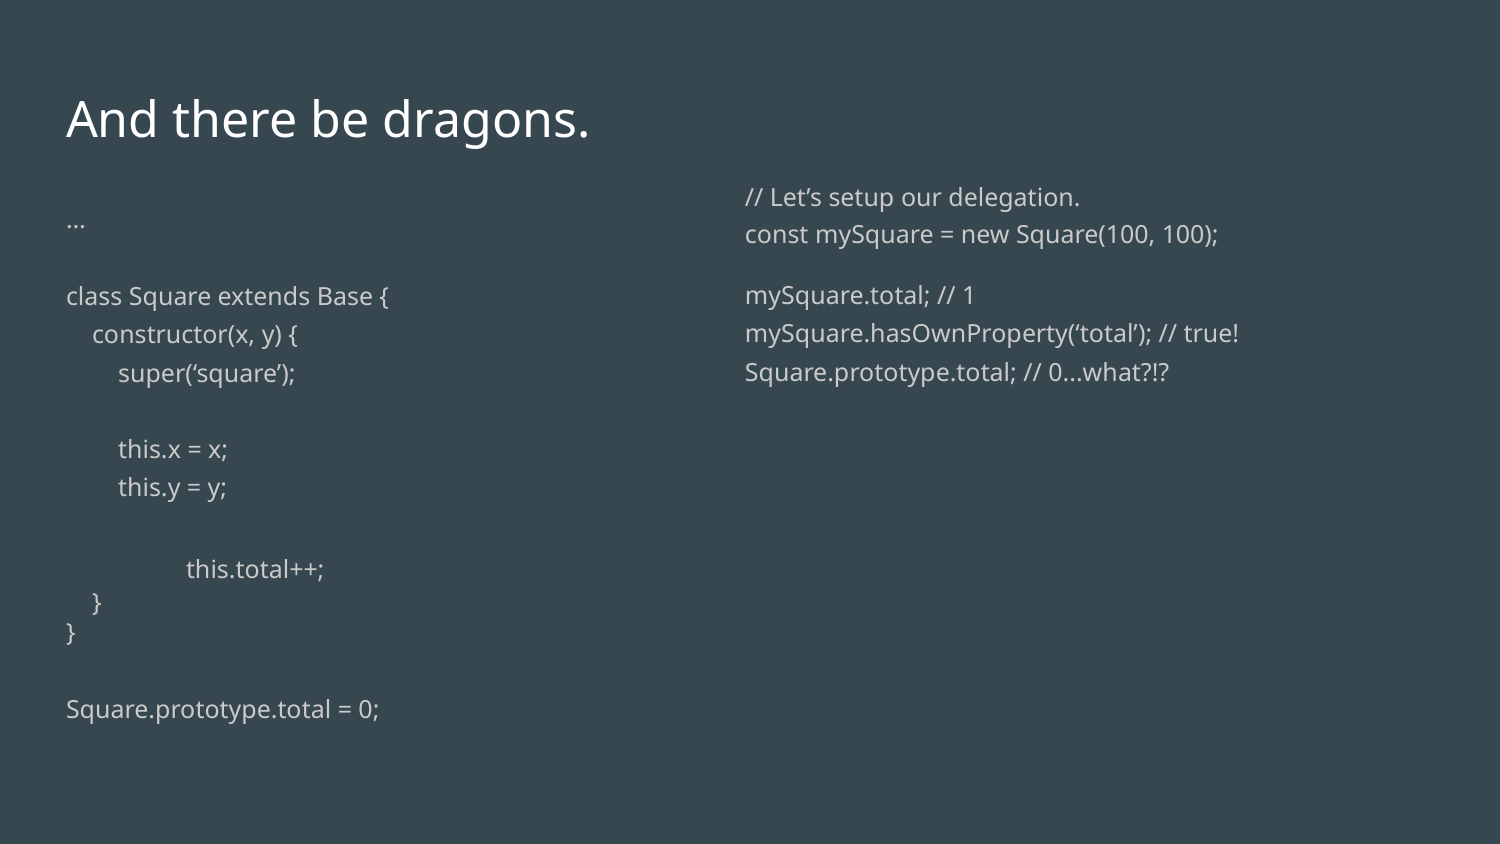

# And there be dragons.
// Let’s setup our delegation.
const mySquare = new Square(100, 100);
…
class Square extends Base {
 constructor(x, y) {
 super(‘square’);
 this.x = x;
 this.y = y;
 }
}
Square.prototype.total = 0;
mySquare.total; // 1
mySquare.hasOwnProperty(‘total’); // true!
Square.prototype.total; // 0...what?!?
this.total++;